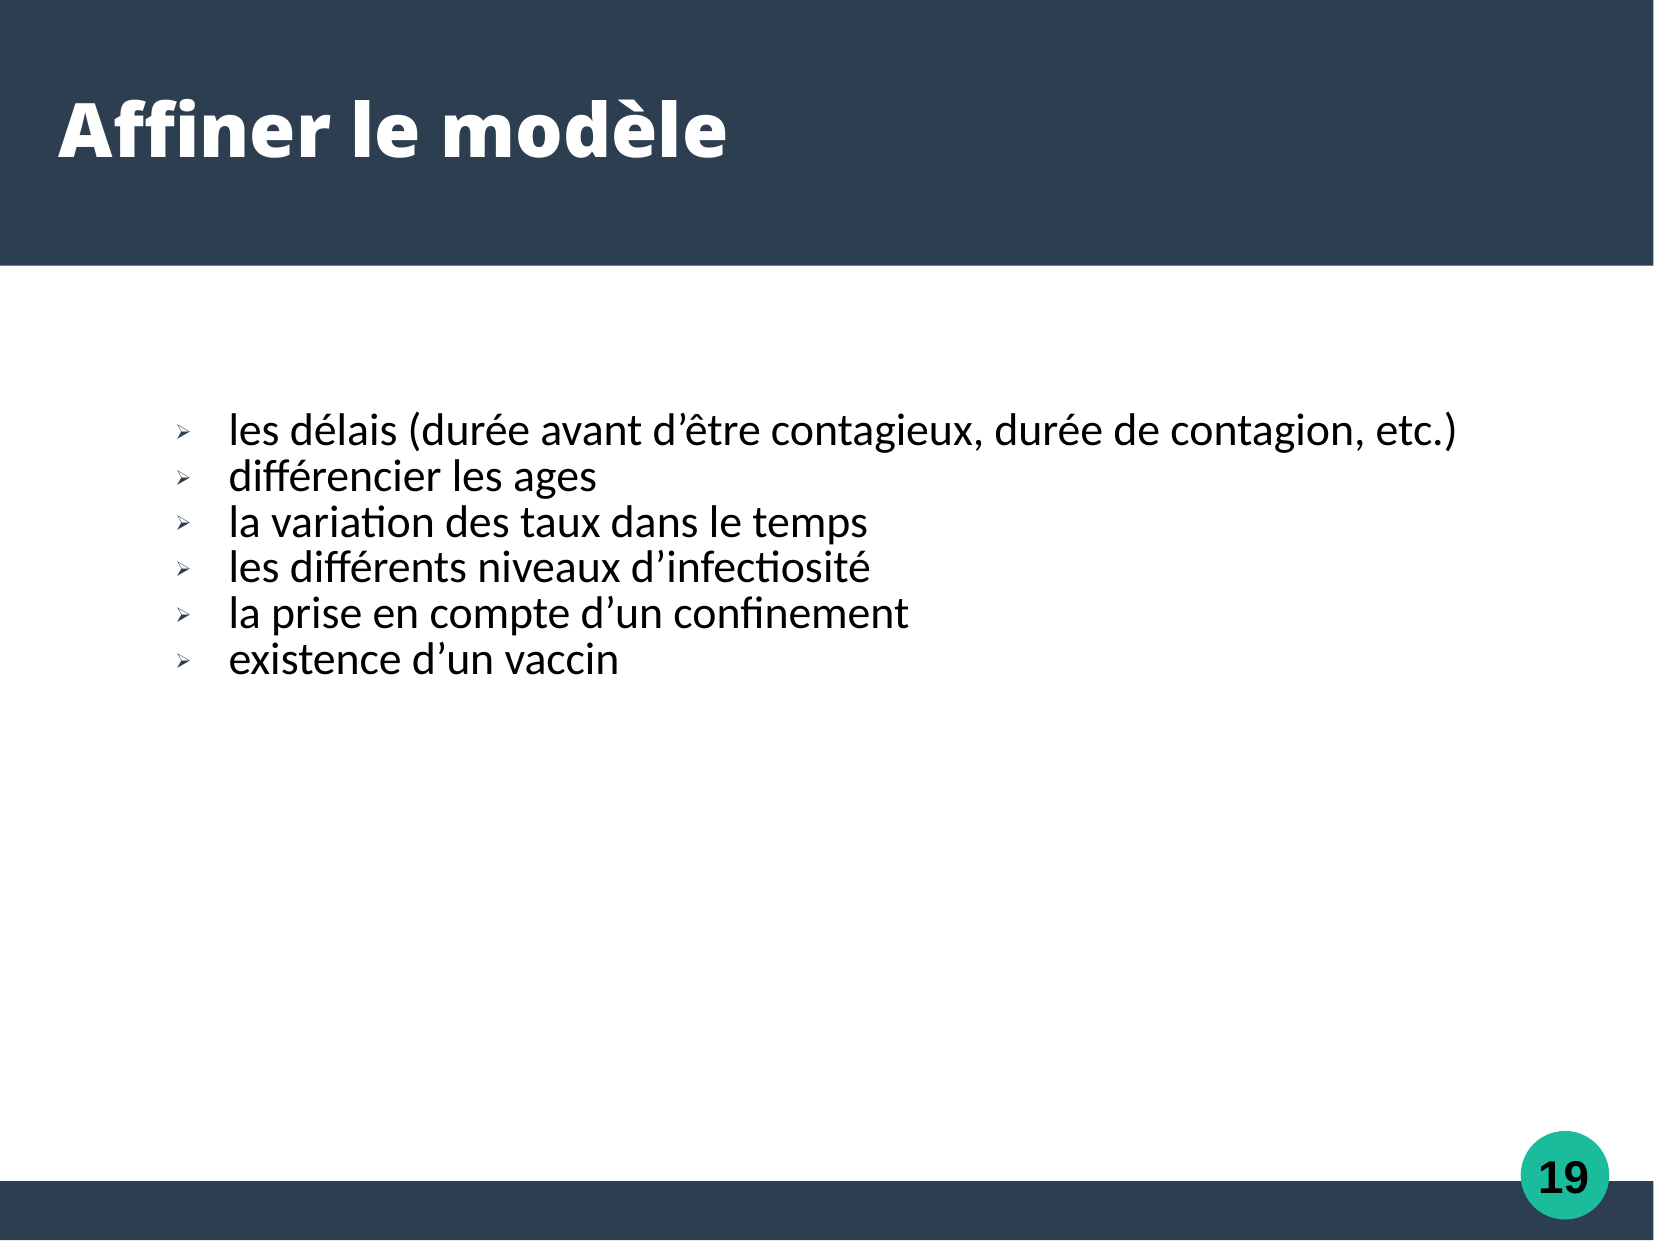

# Affiner le modèle
les délais (durée avant d’être contagieux, durée de contagion, etc.)
différencier les ages
la variation des taux dans le temps
les différents niveaux d’infectiosité
la prise en compte d’un confinement
existence d’un vaccin
19